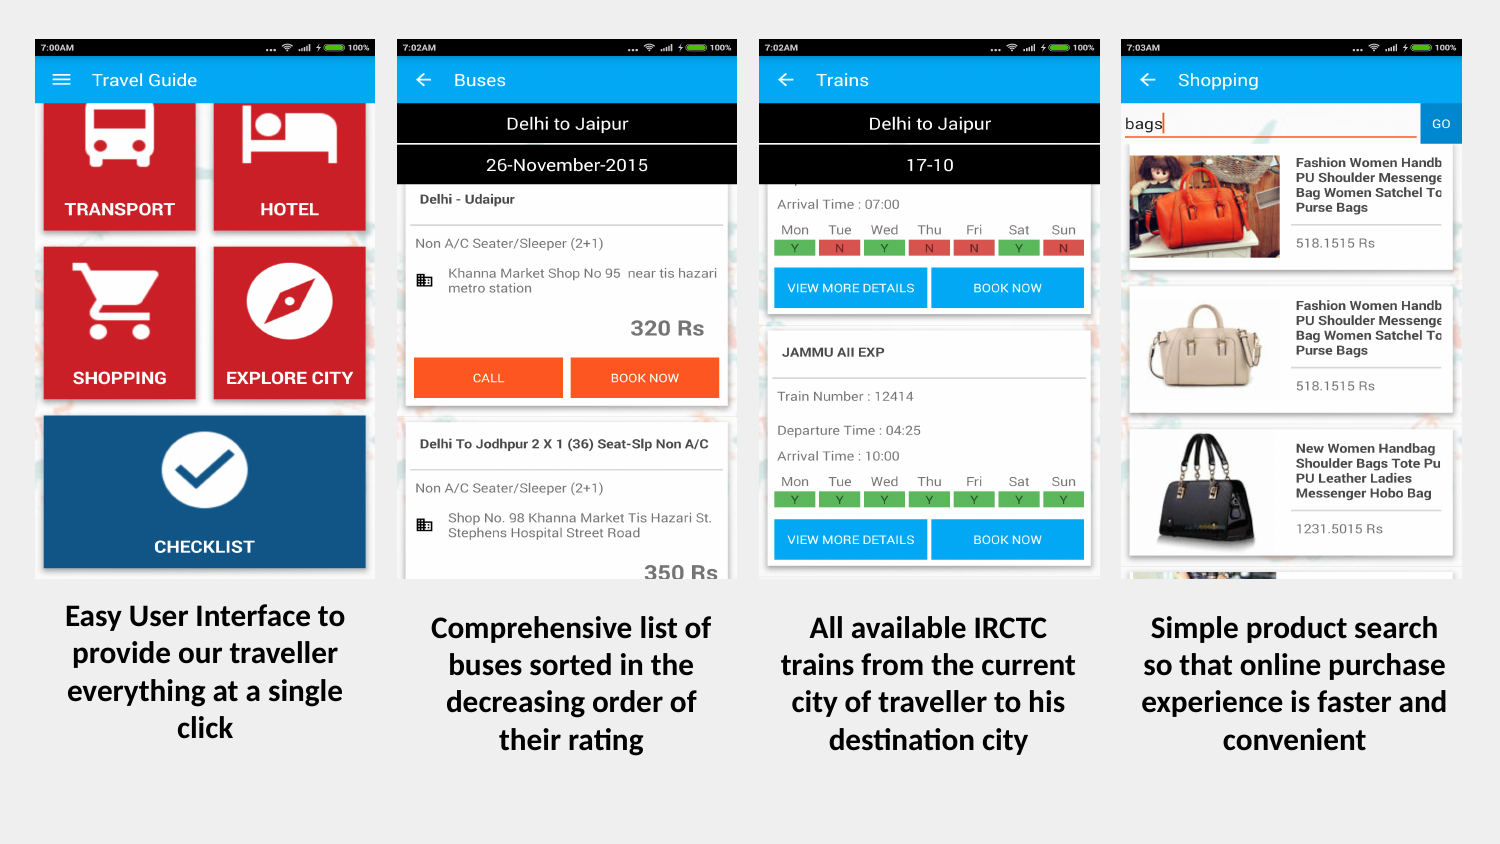

Easy User Interface to provide our traveller everything at a single click
Comprehensive list of buses sorted in the decreasing order of their rating
All available IRCTC trains from the current city of traveller to his destination city
Simple product search so that online purchase experience is faster and convenient